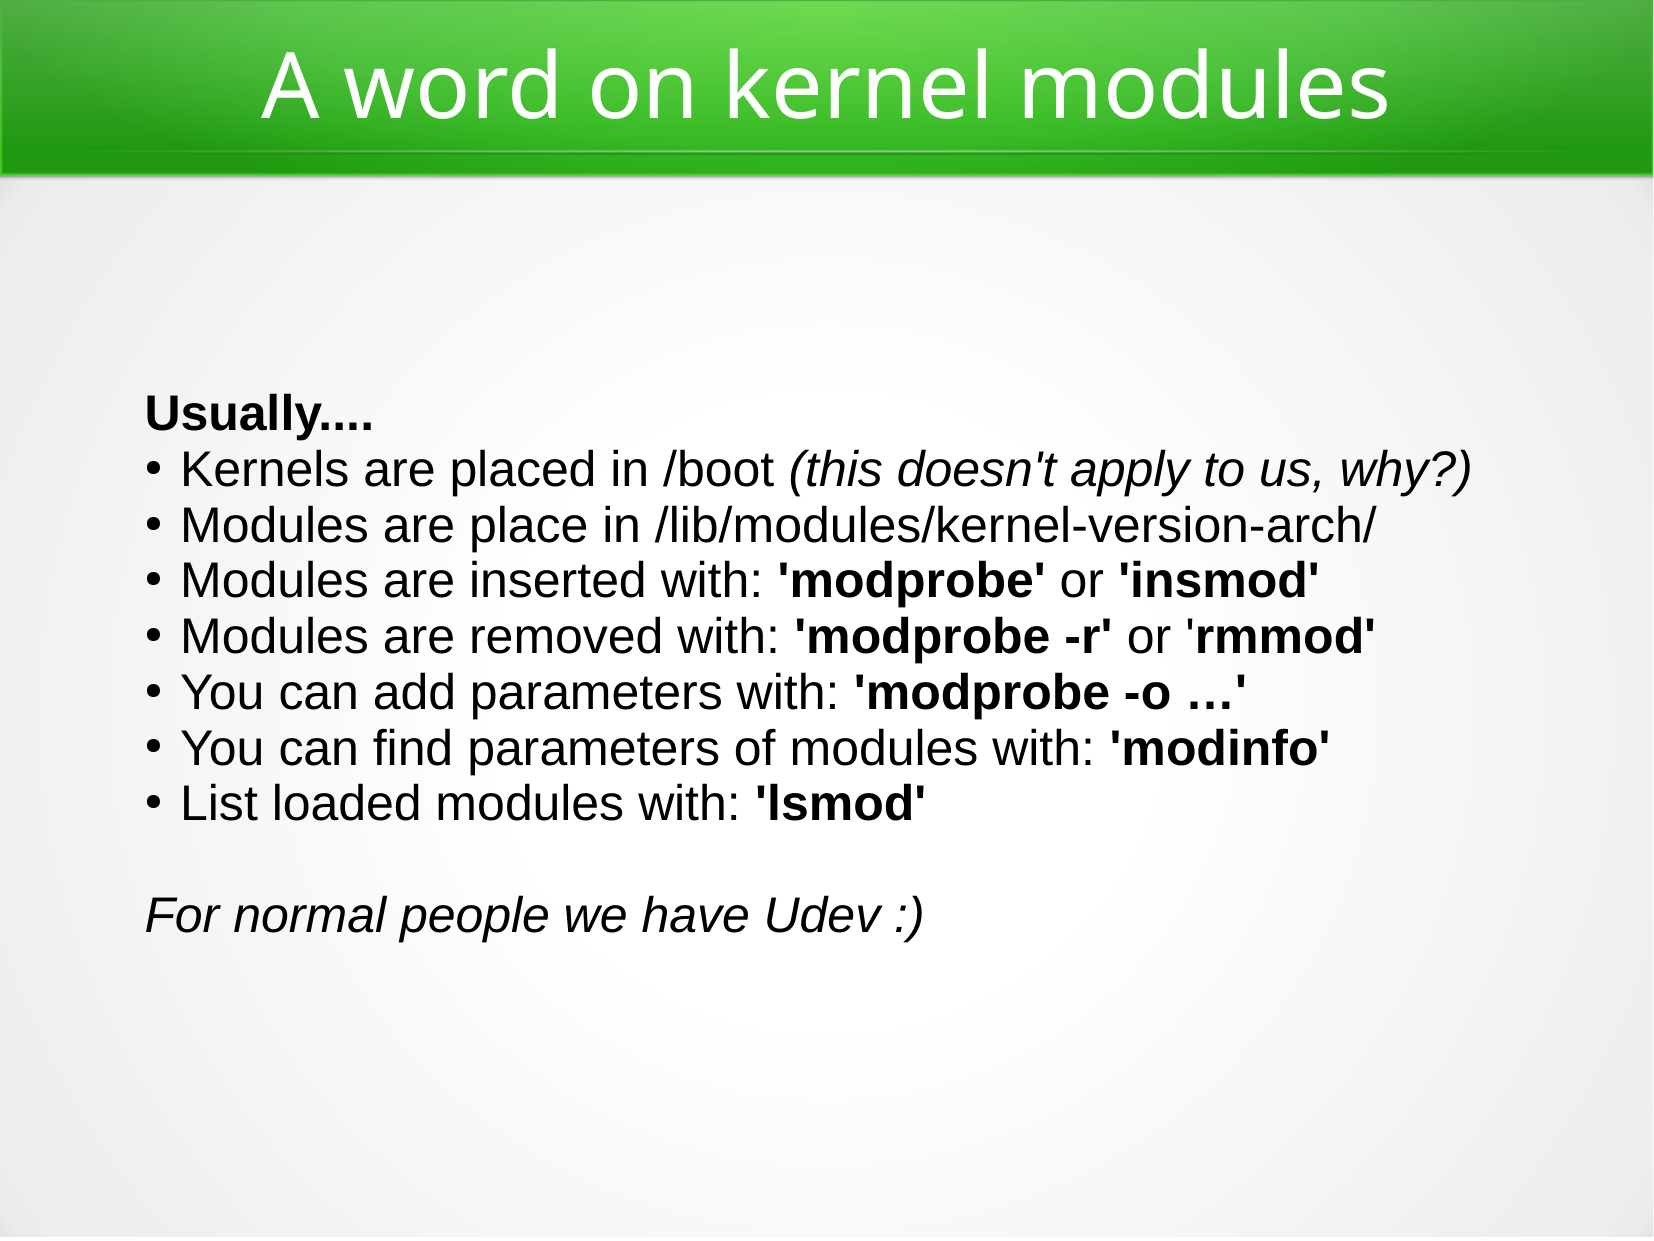

# A word on kernel modules
Usually....
Kernels are placed in /boot (this doesn't apply to us, why?)
Modules are place in /lib/modules/kernel-version-arch/
Modules are inserted with: 'modprobe' or 'insmod'
Modules are removed with: 'modprobe -r' or 'rmmod'
You can add parameters with: 'modprobe -o …'
You can find parameters of modules with: 'modinfo'
List loaded modules with: 'lsmod'
For normal people we have Udev :)